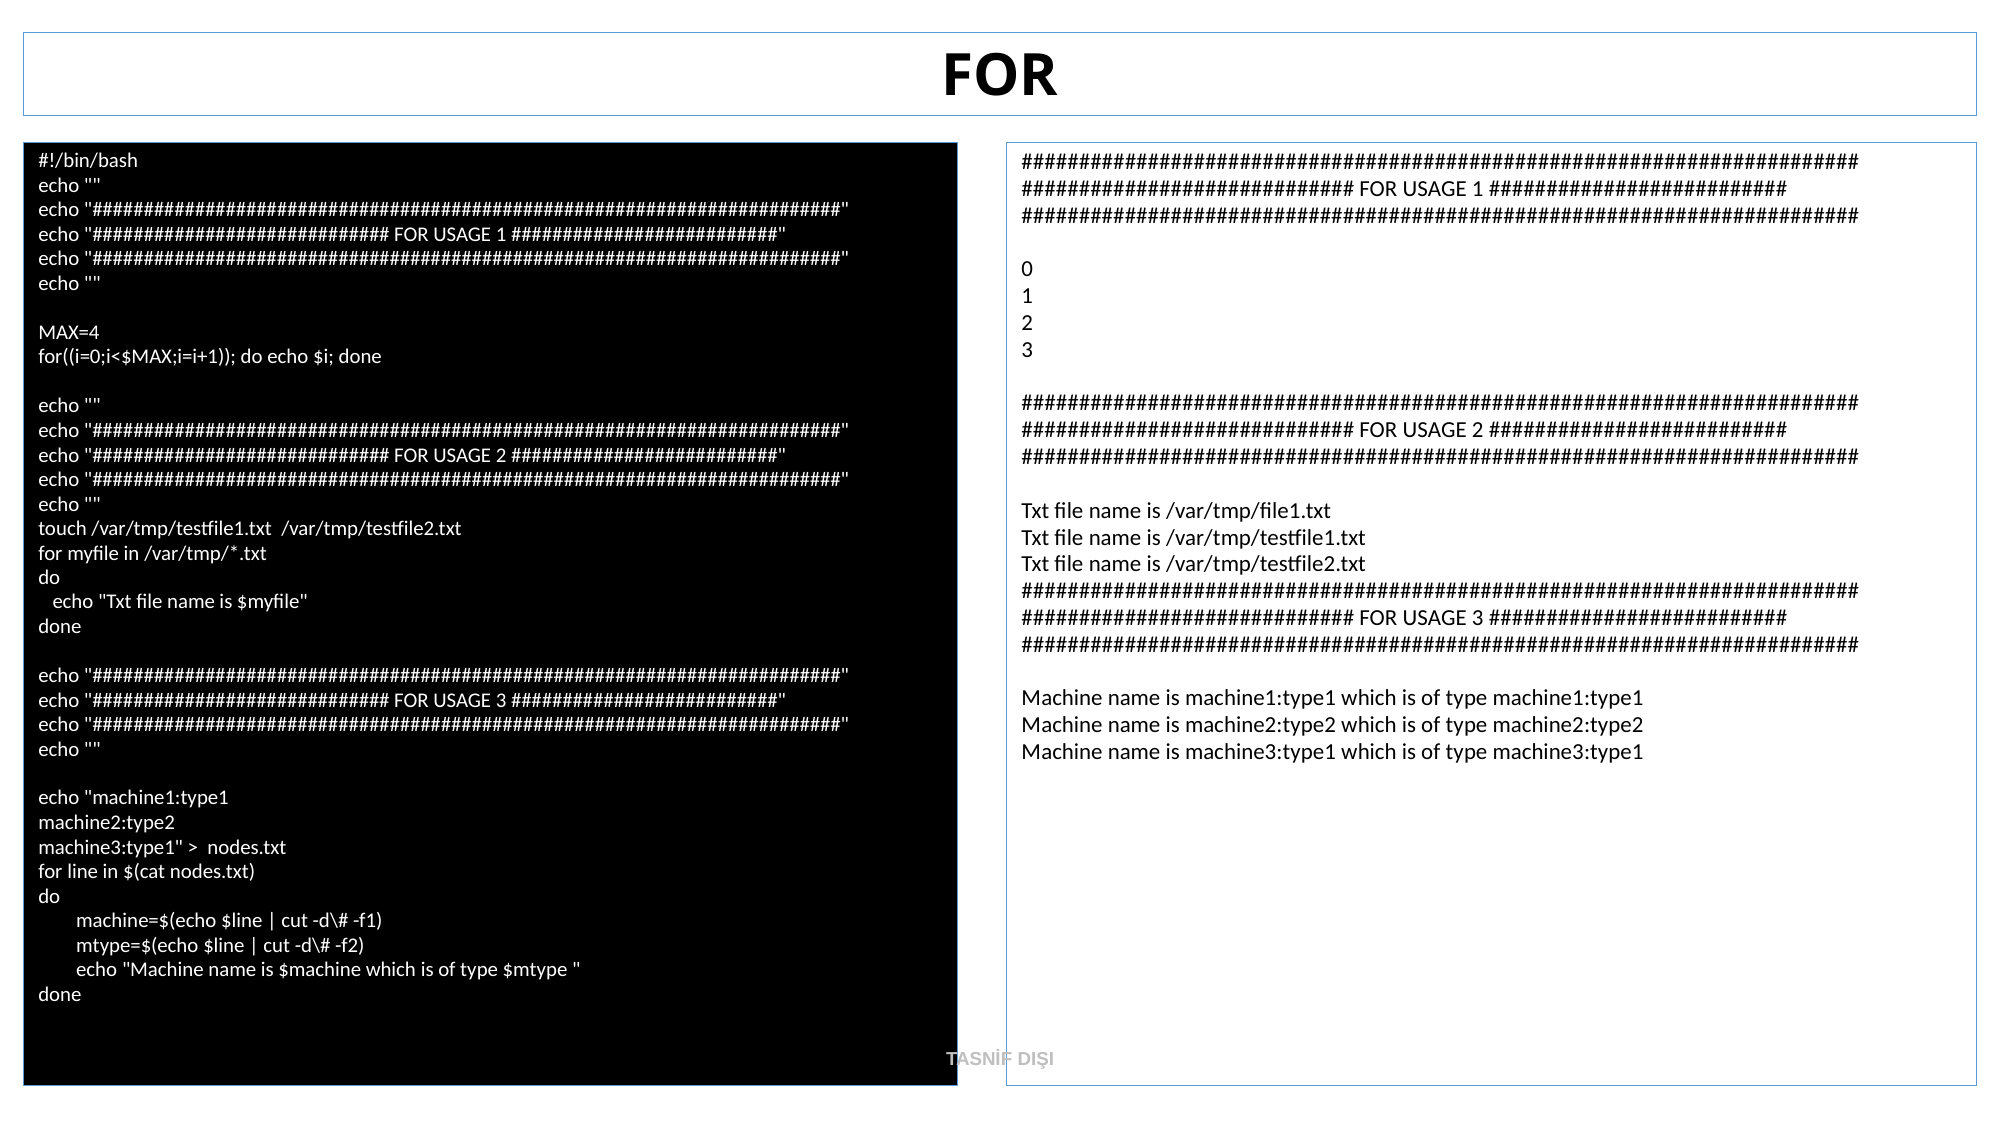

# FOR
#!/bin/bash
echo ""
echo "#########################################################################"
echo "############################# FOR USAGE 1 ##########################"
echo "#########################################################################"
echo ""
MAX=4
for((i=0;i<$MAX;i=i+1)); do echo $i; done
echo ""
echo "#########################################################################"
echo "############################# FOR USAGE 2 ##########################"
echo "#########################################################################"
echo ""
touch /var/tmp/testfile1.txt /var/tmp/testfile2.txt
for myfile in /var/tmp/*.txt
do
 echo "Txt file name is $myfile"
done
echo "#########################################################################"
echo "############################# FOR USAGE 3 ##########################"
echo "#########################################################################"
echo ""
echo "machine1:type1
machine2:type2
machine3:type1" > nodes.txt
for line in $(cat nodes.txt)
do
 machine=$(echo $line | cut -d\# -f1)
 mtype=$(echo $line | cut -d\# -f2)
 echo "Machine name is $machine which is of type $mtype "
done
#########################################################################
############################# FOR USAGE 1 ##########################
#########################################################################
0
1
2
3
#########################################################################
############################# FOR USAGE 2 ##########################
#########################################################################
Txt file name is /var/tmp/file1.txt
Txt file name is /var/tmp/testfile1.txt
Txt file name is /var/tmp/testfile2.txt
#########################################################################
############################# FOR USAGE 3 ##########################
#########################################################################
Machine name is machine1:type1 which is of type machine1:type1
Machine name is machine2:type2 which is of type machine2:type2
Machine name is machine3:type1 which is of type machine3:type1
TASNİF DIŞI